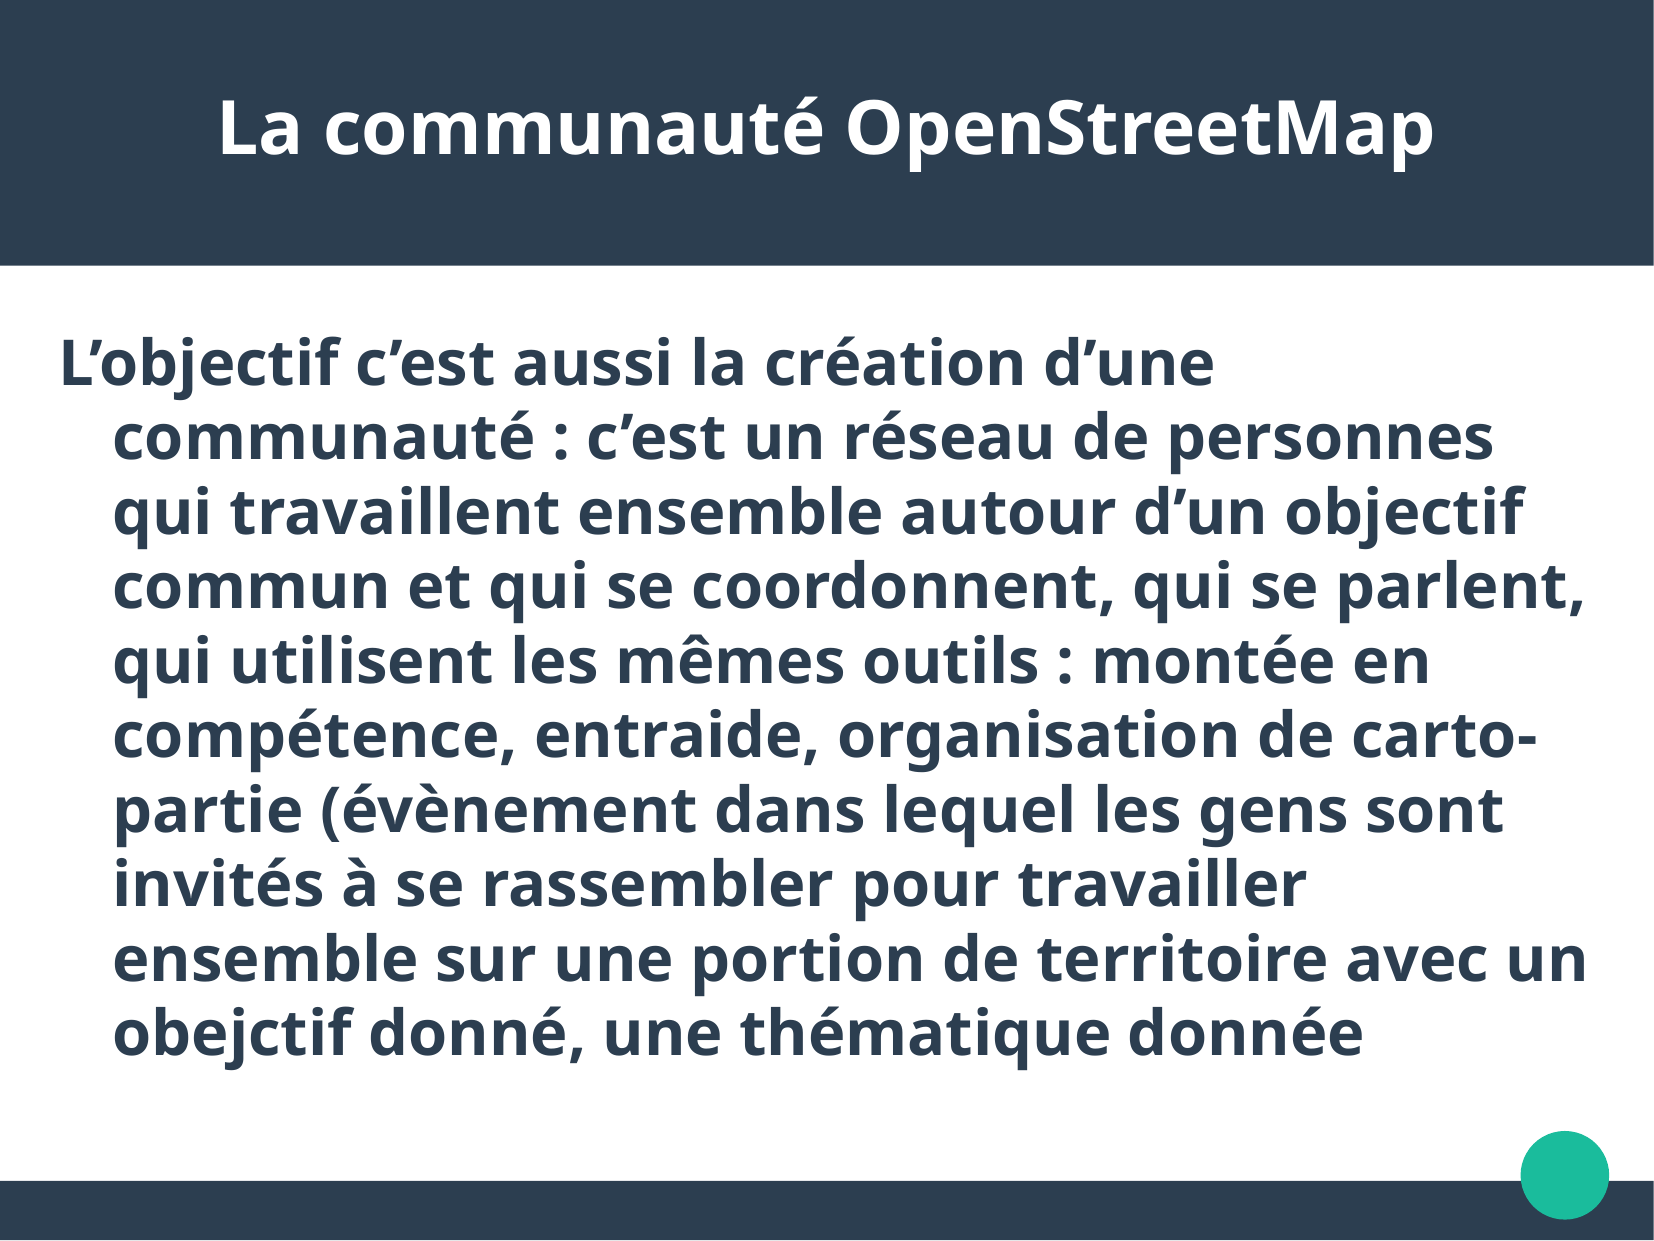

# La communauté OpenStreetMap
L’objectif c’est aussi la création d’une communauté : c’est un réseau de personnes qui travaillent ensemble autour d’un objectif commun et qui se coordonnent, qui se parlent, qui utilisent les mêmes outils : montée en compétence, entraide, organisation de carto-partie (évènement dans lequel les gens sont invités à se rassembler pour travailler ensemble sur une portion de territoire avec un obejctif donné, une thématique donnée